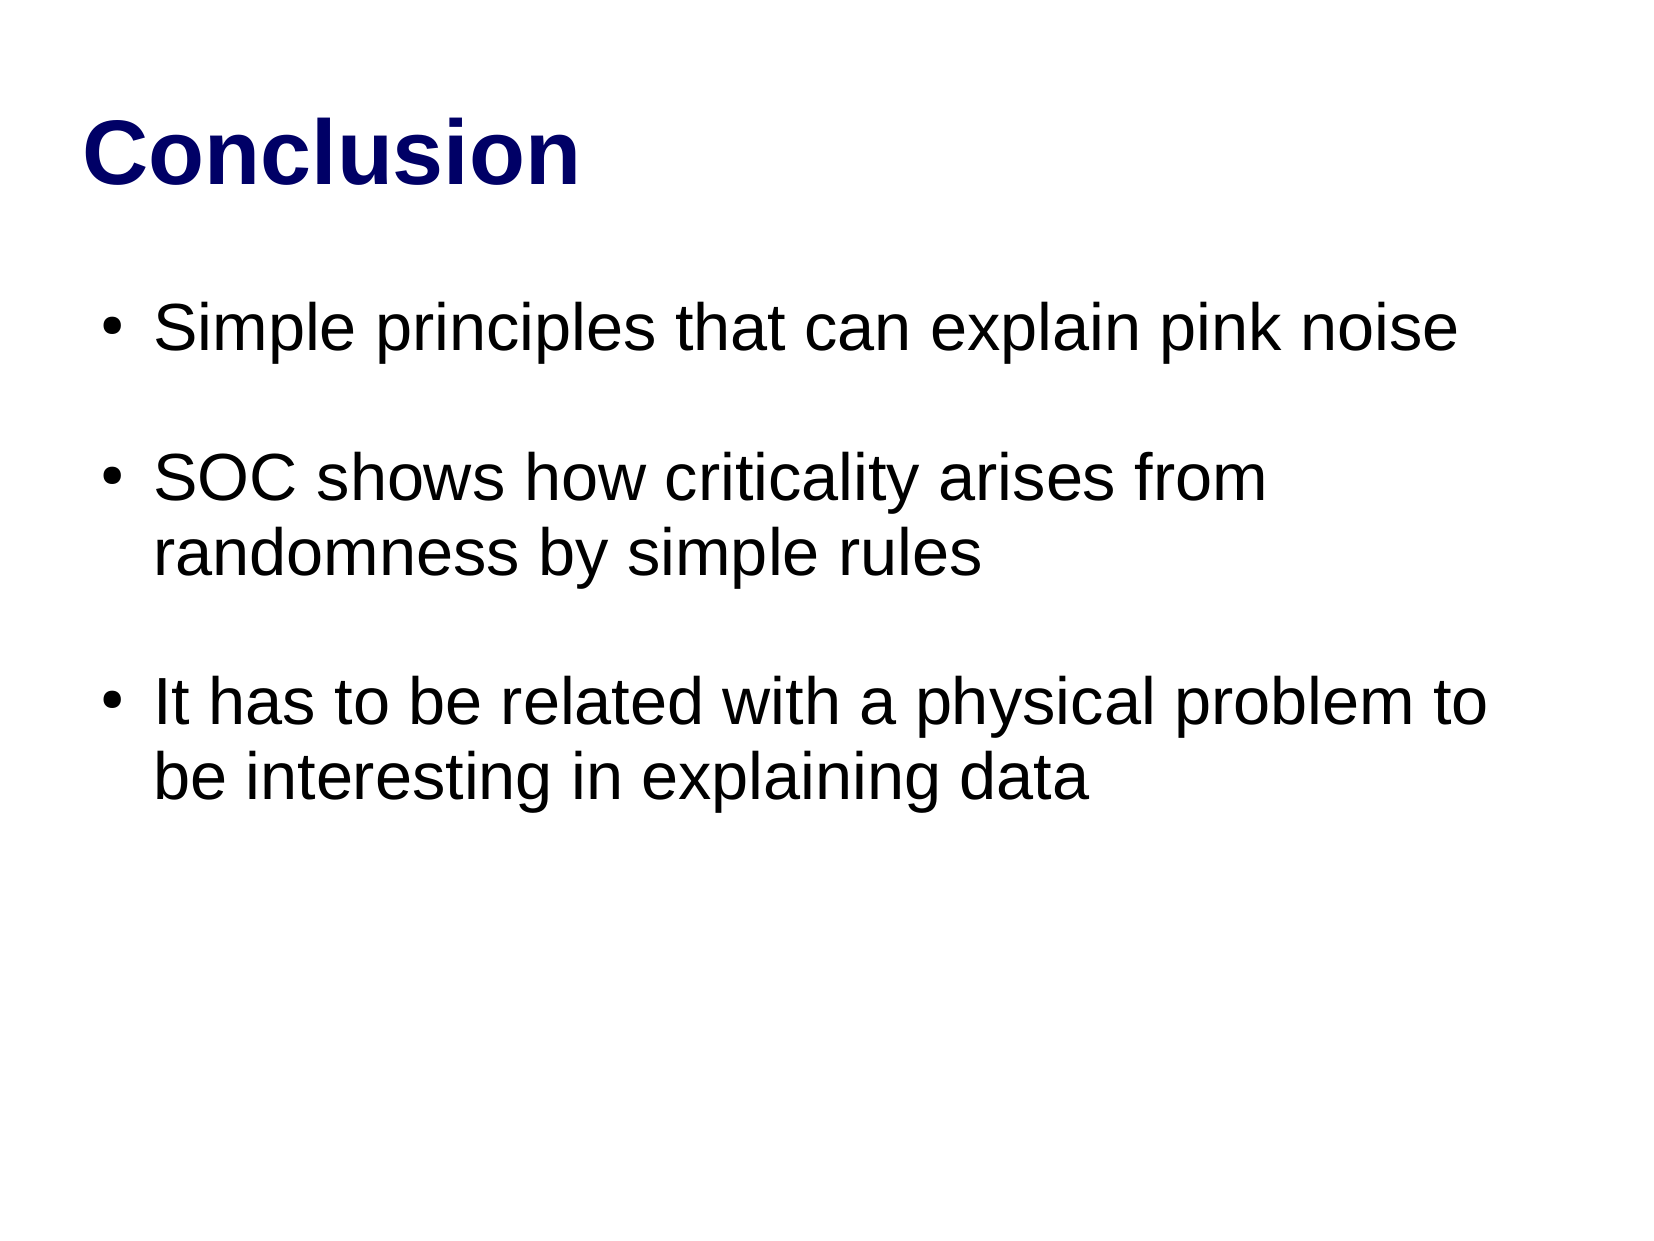

# Conclusion
Simple principles that can explain pink noise
SOC shows how criticality arises from randomness by simple rules
It has to be related with a physical problem to be interesting in explaining data